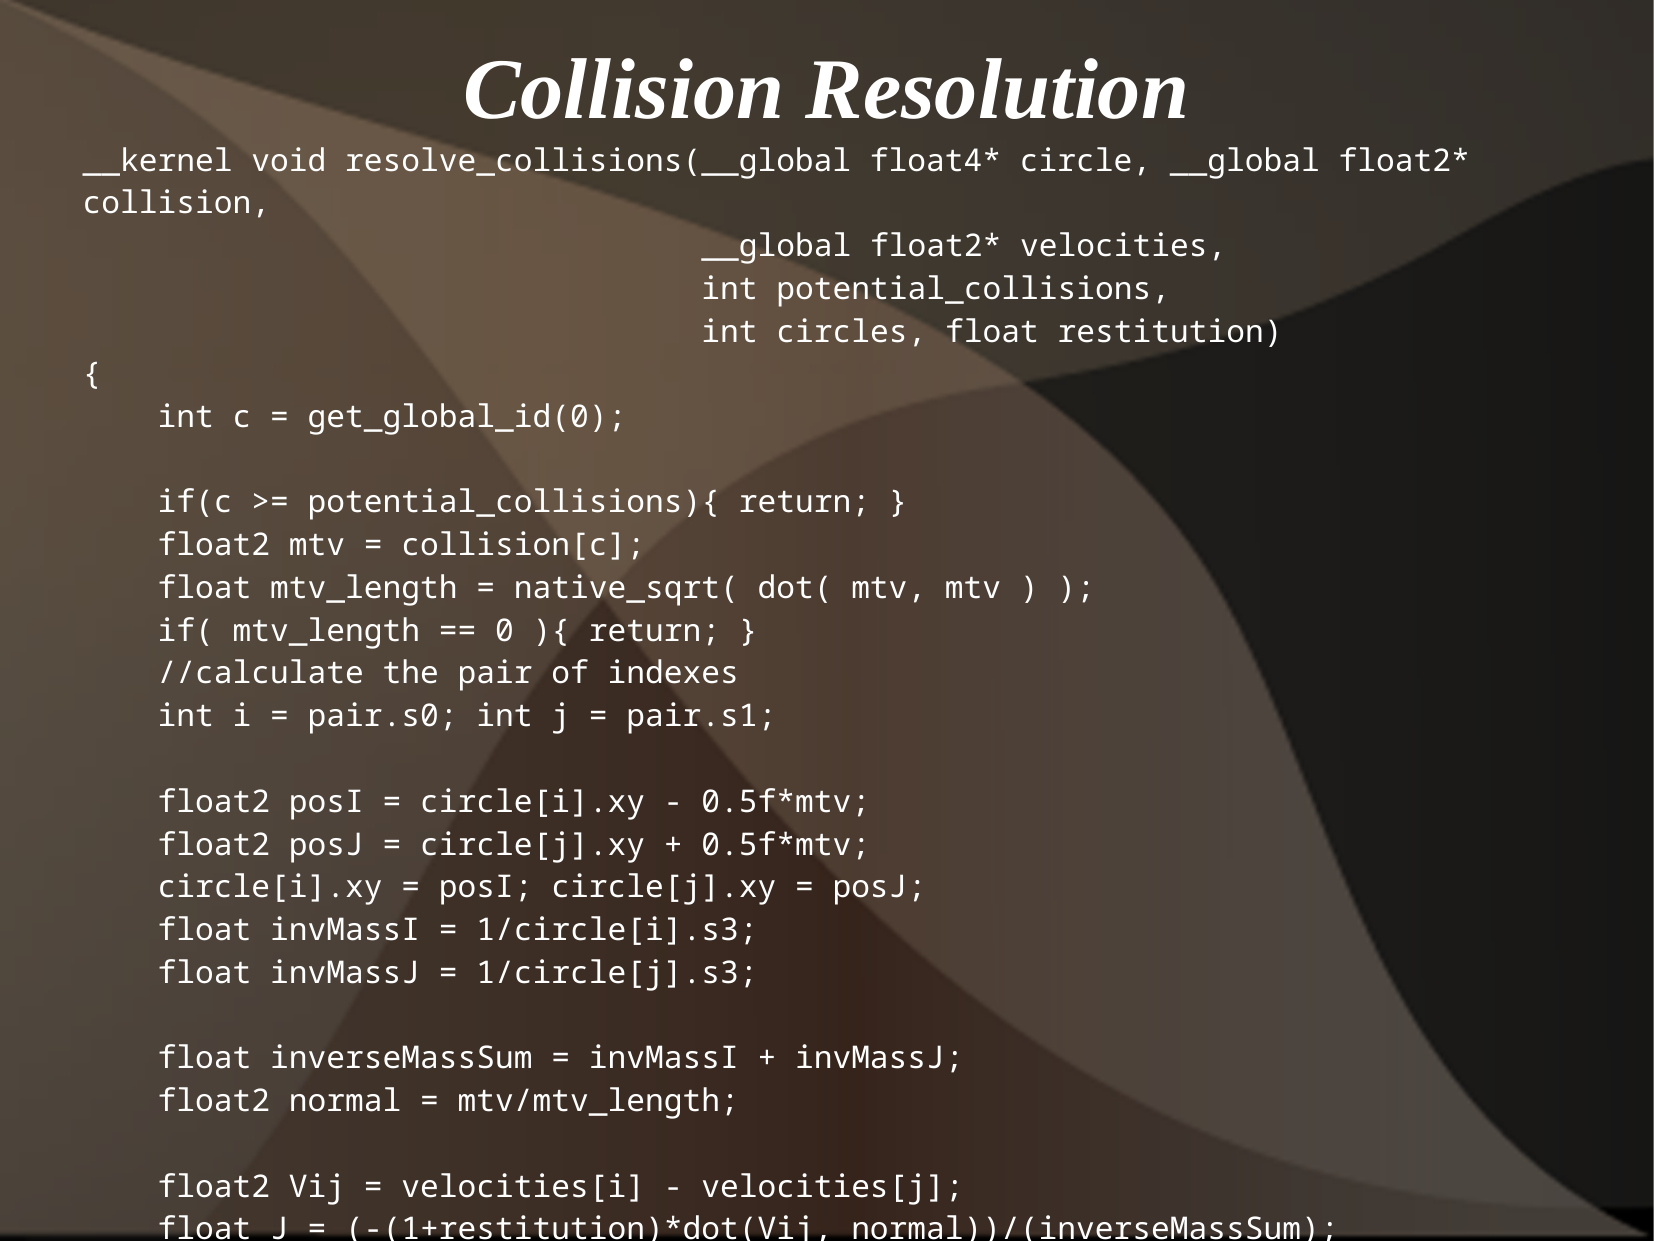

# Collision Resolution
__kernel void resolve_collisions(__global float4* circle, __global float2* collision,
 __global float2* velocities,
 int potential_collisions,
 int circles, float restitution)
{
 int c = get_global_id(0);
 if(c >= potential_collisions){ return; }
 float2 mtv = collision[c];
 float mtv_length = native_sqrt( dot( mtv, mtv ) );
 if( mtv_length == 0 ){ return; }
 //calculate the pair of indexes
 int i = pair.s0; int j = pair.s1;
 float2 posI = circle[i].xy - 0.5f*mtv;
 float2 posJ = circle[j].xy + 0.5f*mtv;
 circle[i].xy = posI; circle[j].xy = posJ;
 float invMassI = 1/circle[i].s3;
 float invMassJ = 1/circle[j].s3;
 float inverseMassSum = invMassI + invMassJ;
 float2 normal = mtv/mtv_length;
 float2 Vij = velocities[i] - velocities[j];
 float J = (-(1+restitution)*dot(Vij, normal))/(inverseMassSum);
 velocities[i] = velocities[i] + J*invMassI*normal;
 velocities[j] = velocities[j] - J*invMassJ*normal;
}